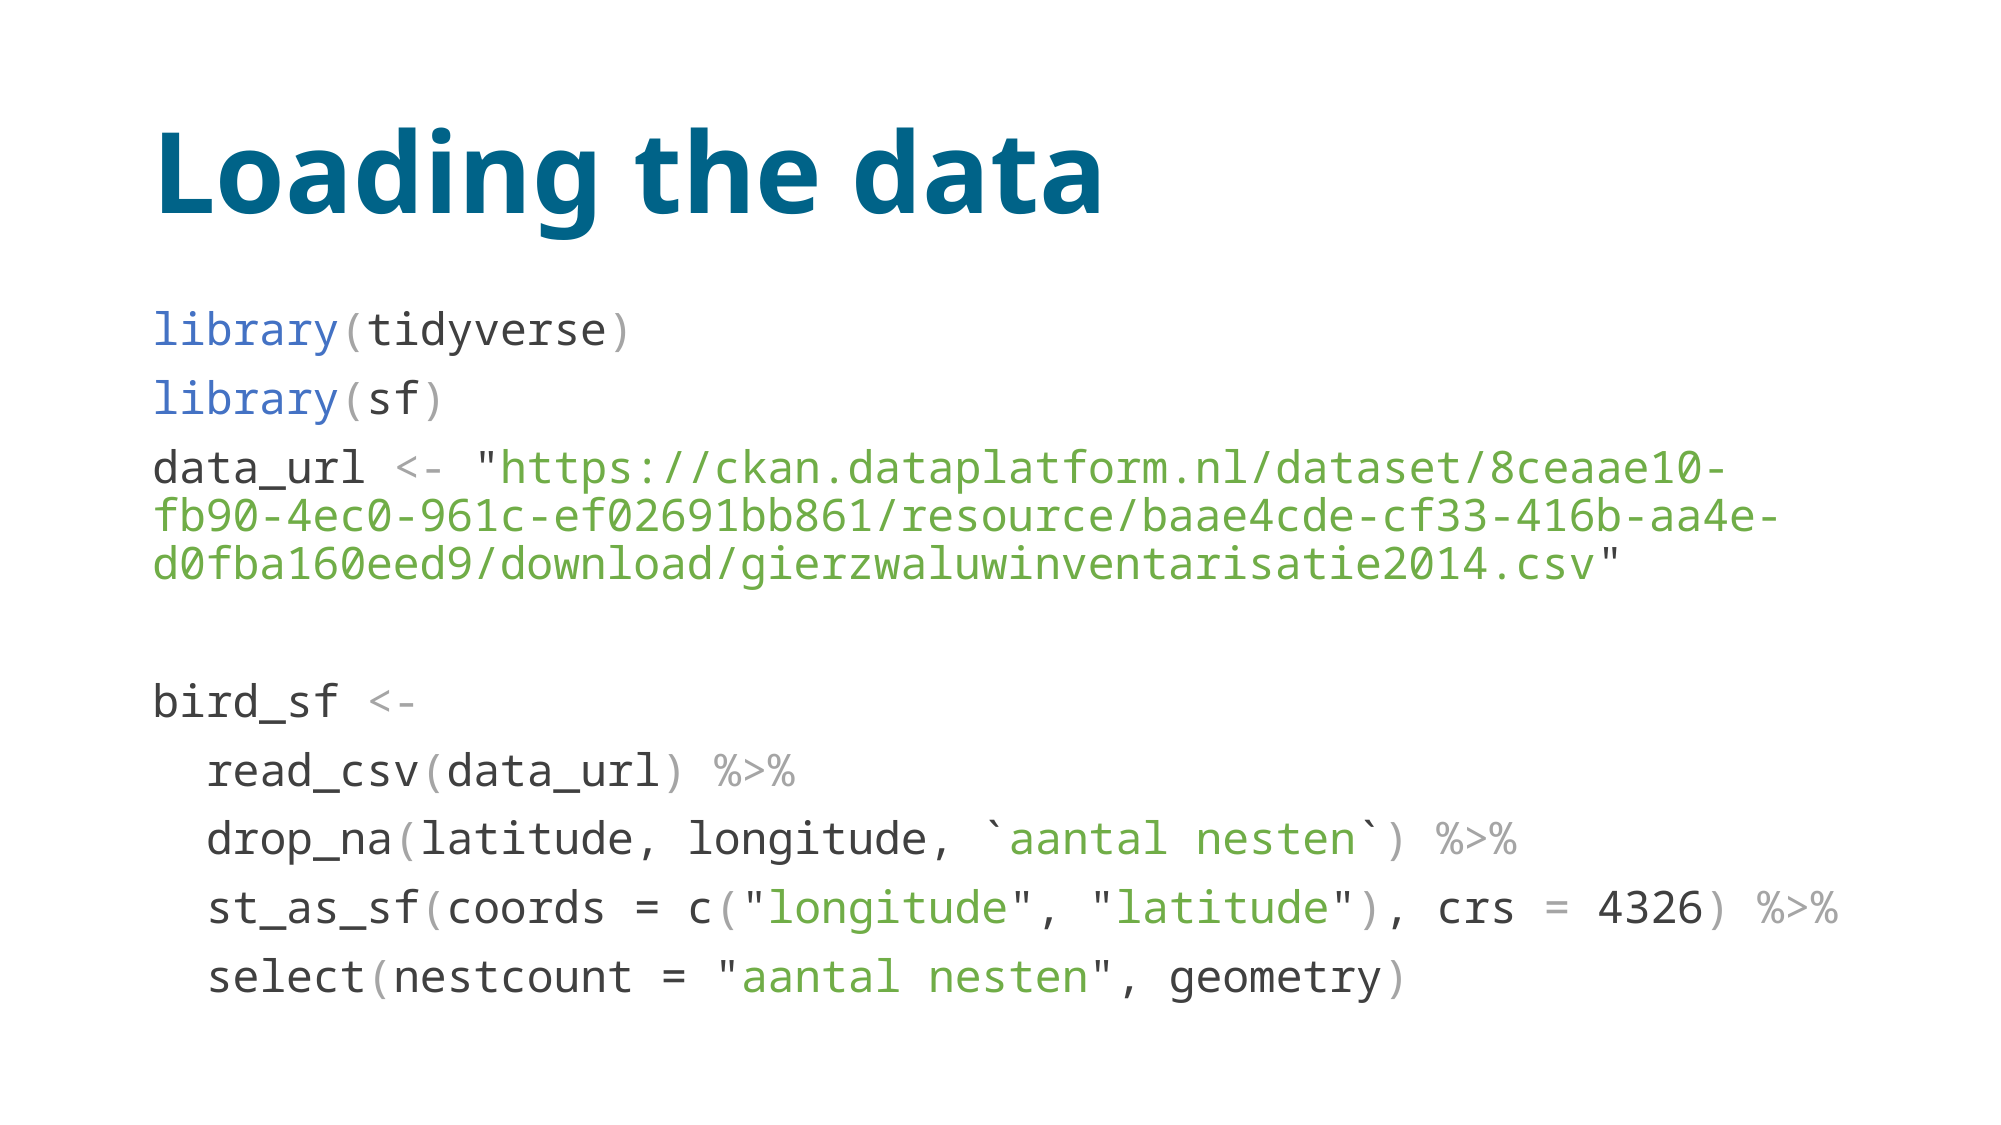

# Loading the data
library(tidyverse)
library(sf)
data_url <- "https://ckan.dataplatform.nl/dataset/8ceaae10-fb90-4ec0-961c-ef02691bb861/resource/baae4cde-cf33-416b-aa4e-d0fba160eed9/download/gierzwaluwinventarisatie2014.csv"
bird_sf <-
 read_csv(data_url) %>%
 drop_na(latitude, longitude, `aantal nesten`) %>%
 st_as_sf(coords = c("longitude", "latitude"), crs = 4326) %>%
 select(nestcount = "aantal nesten", geometry)